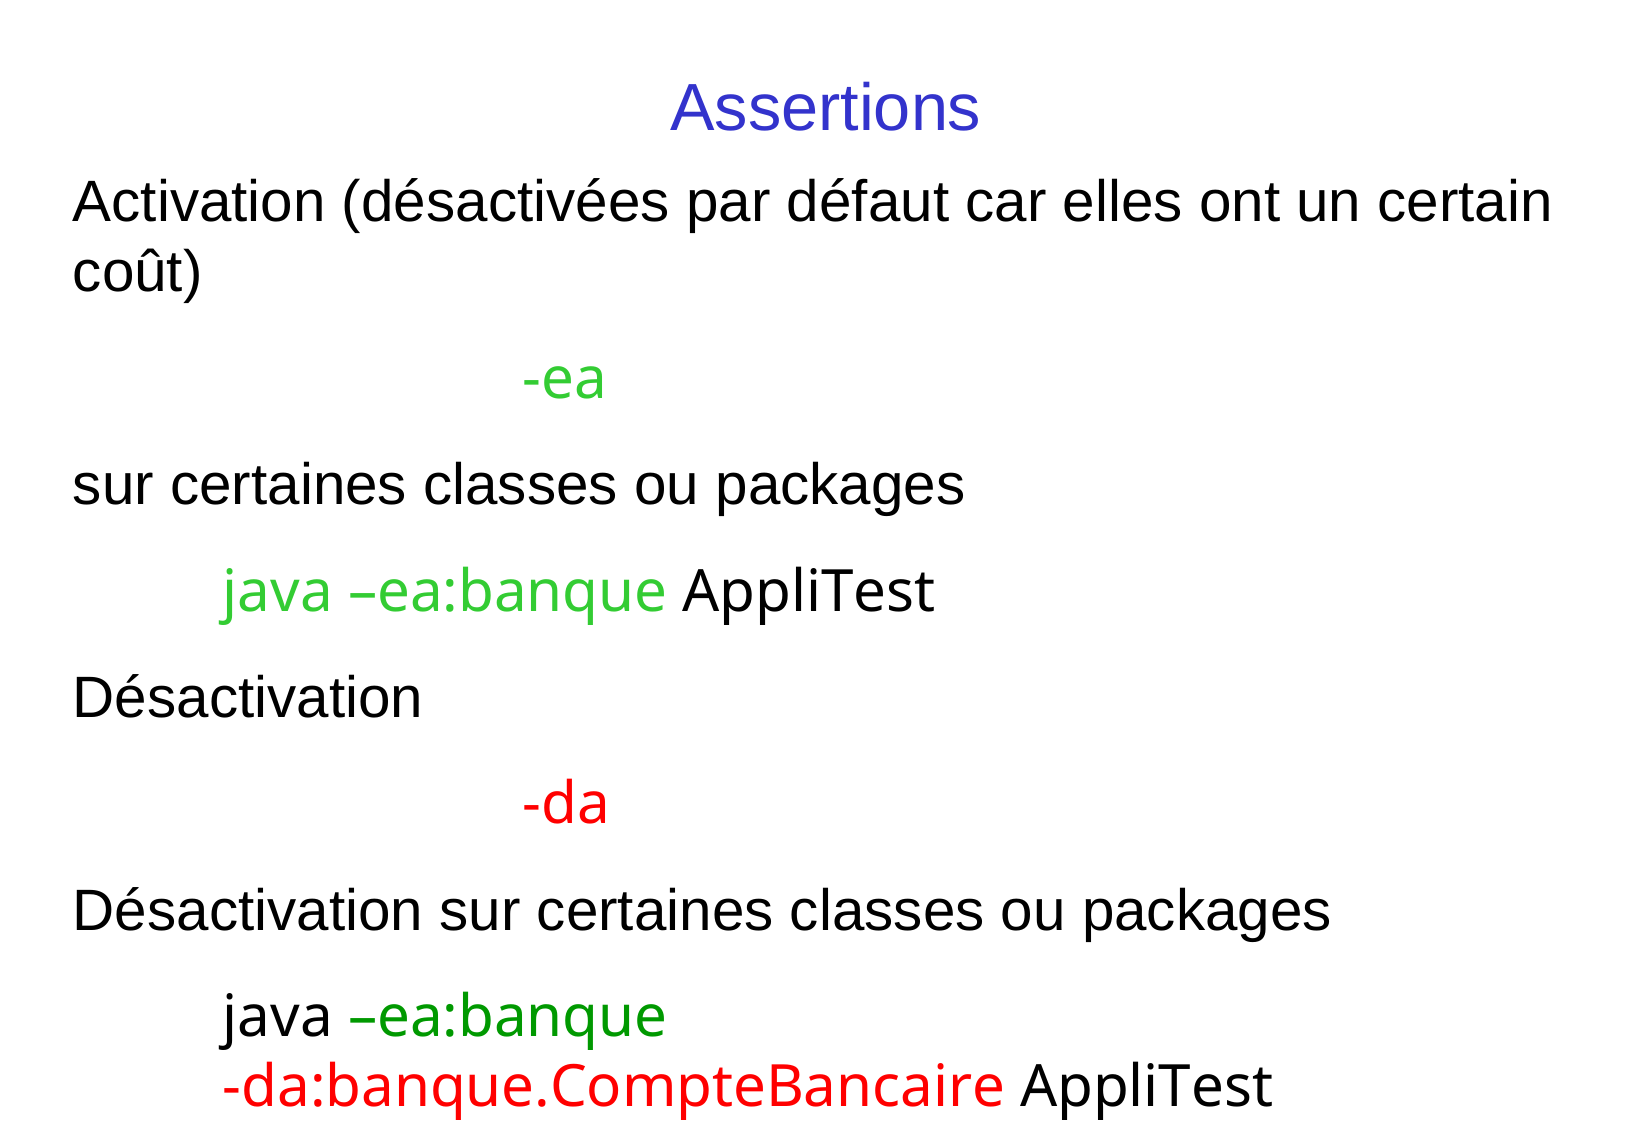

Assertions
Activation (désactivées par défaut car elles ont un certain coût)
			-ea
sur certaines classes ou packages
	java –ea:banque AppliTest
Désactivation
			-da
Désactivation sur certaines classes ou packages
	java –ea:banque
 	-da:banque.CompteBancaire AppliTest